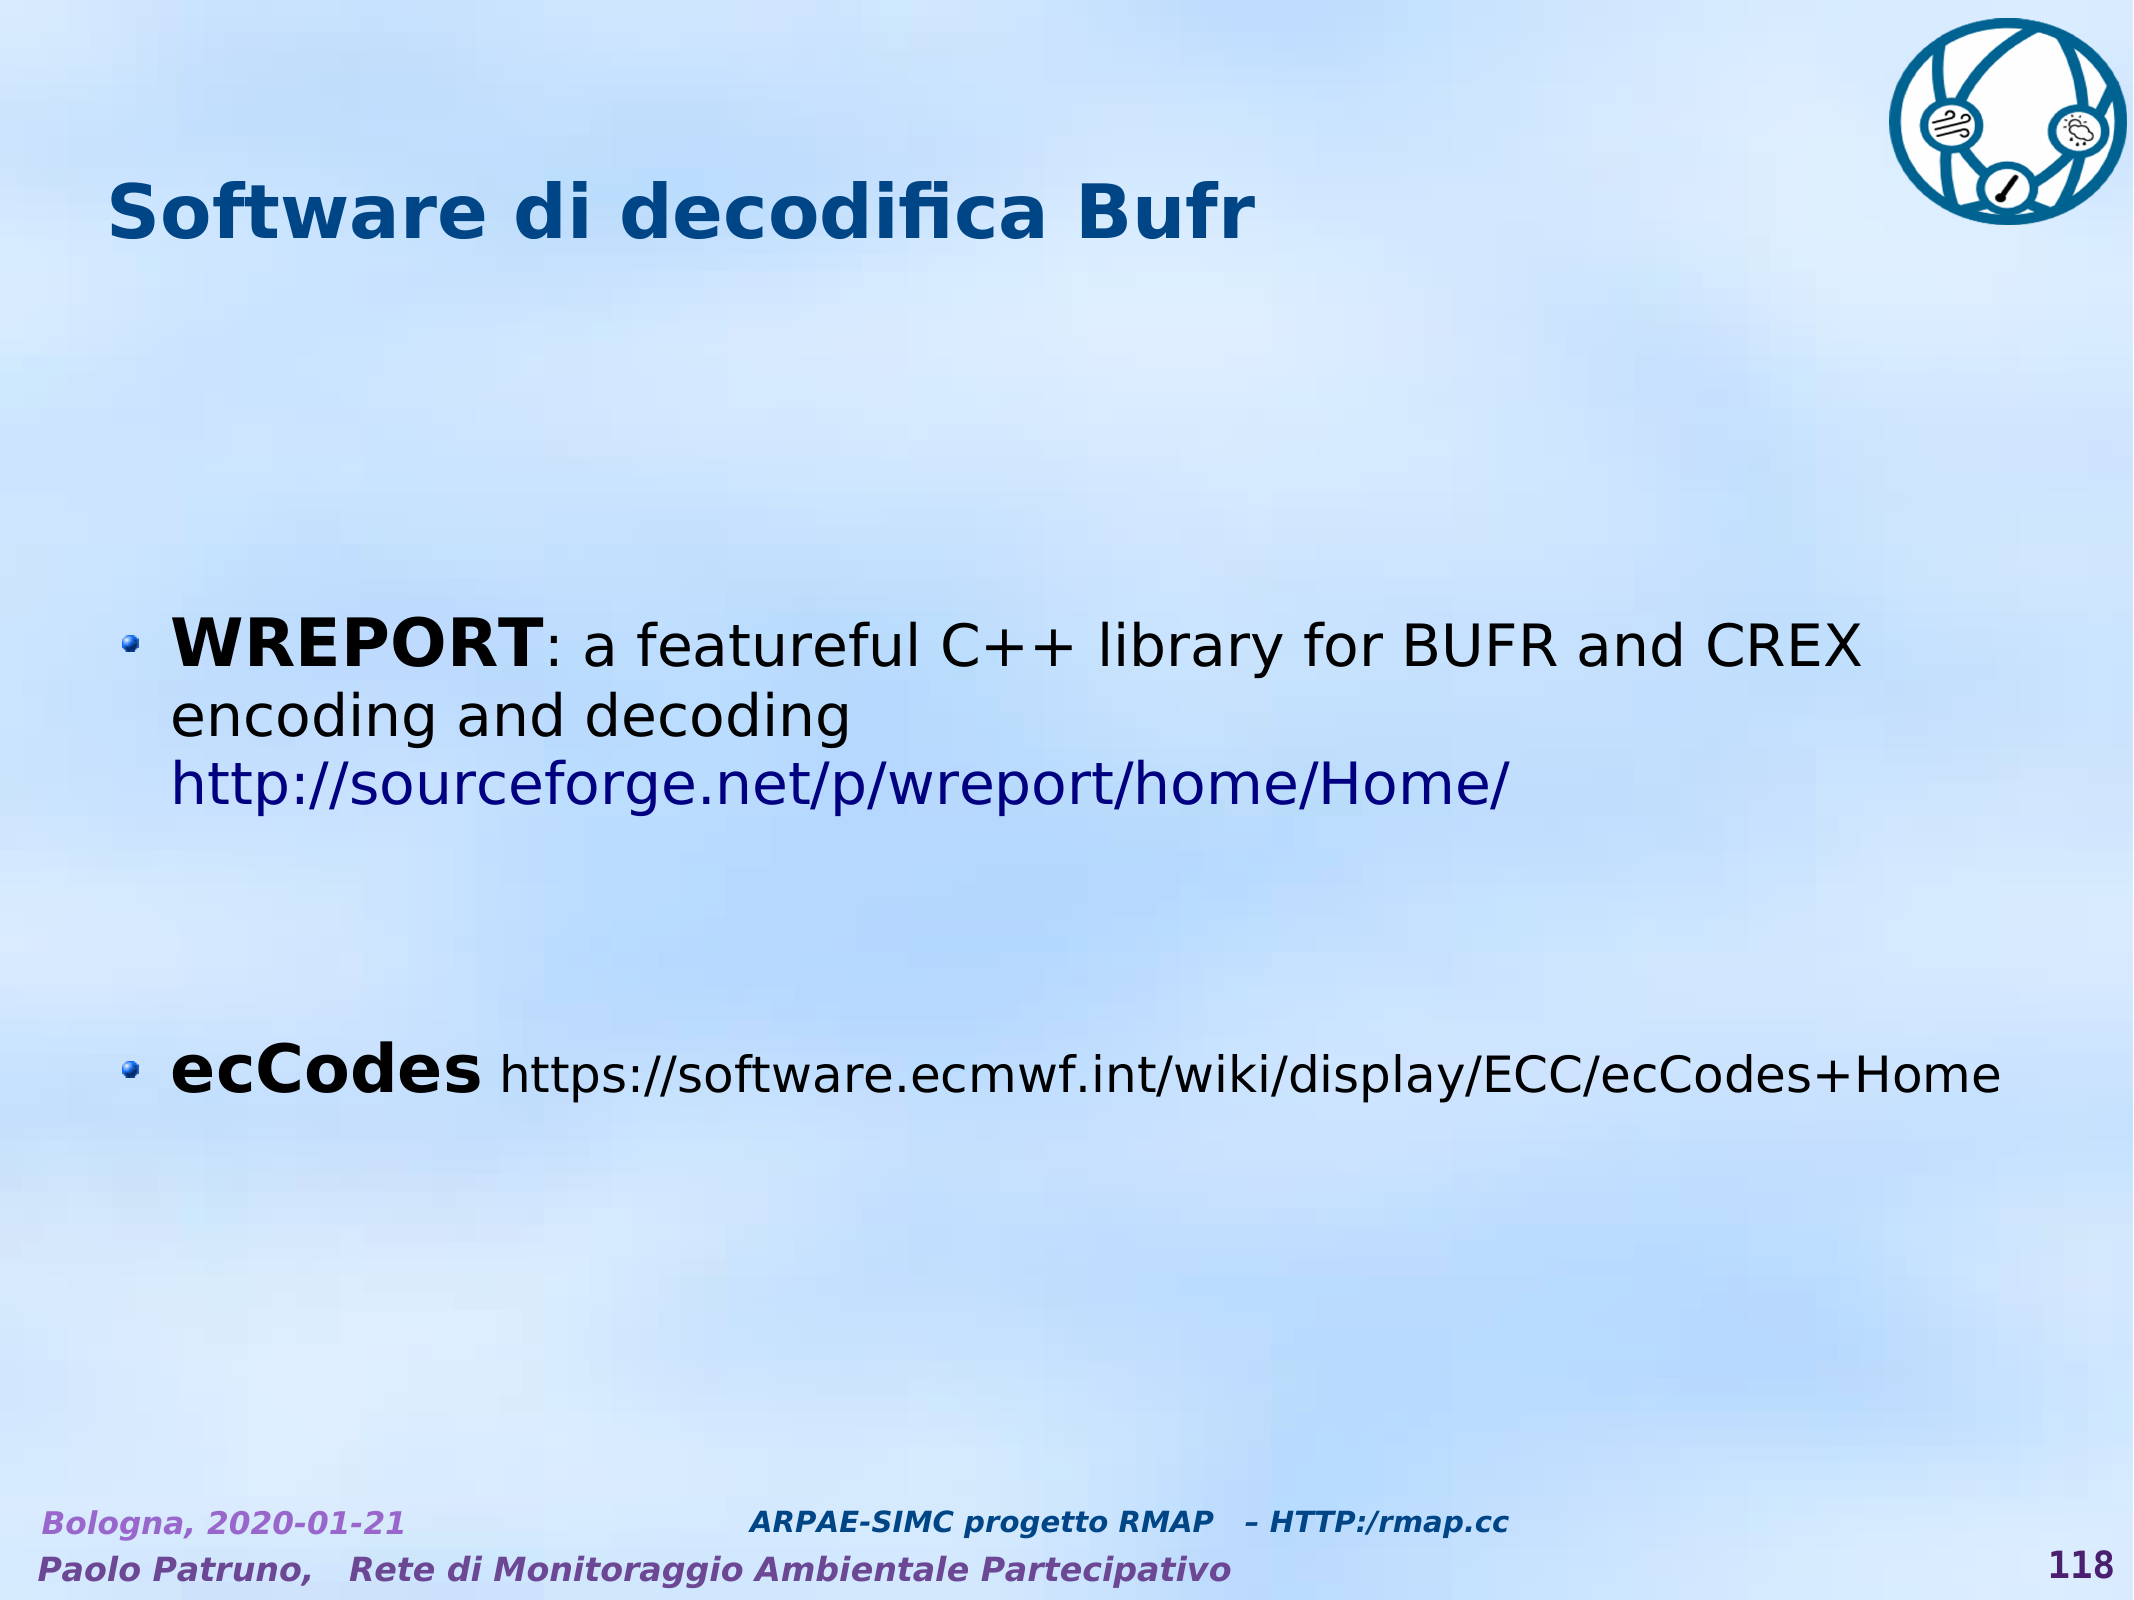

# Software di decodifica Bufr
WREPORT: a featureful C++ library for BUFR and CREX encoding and decoding http://sourceforge.net/p/wreport/home/Home/
ecCodes https://software.ecmwf.int/wiki/display/ECC/ecCodes+Home